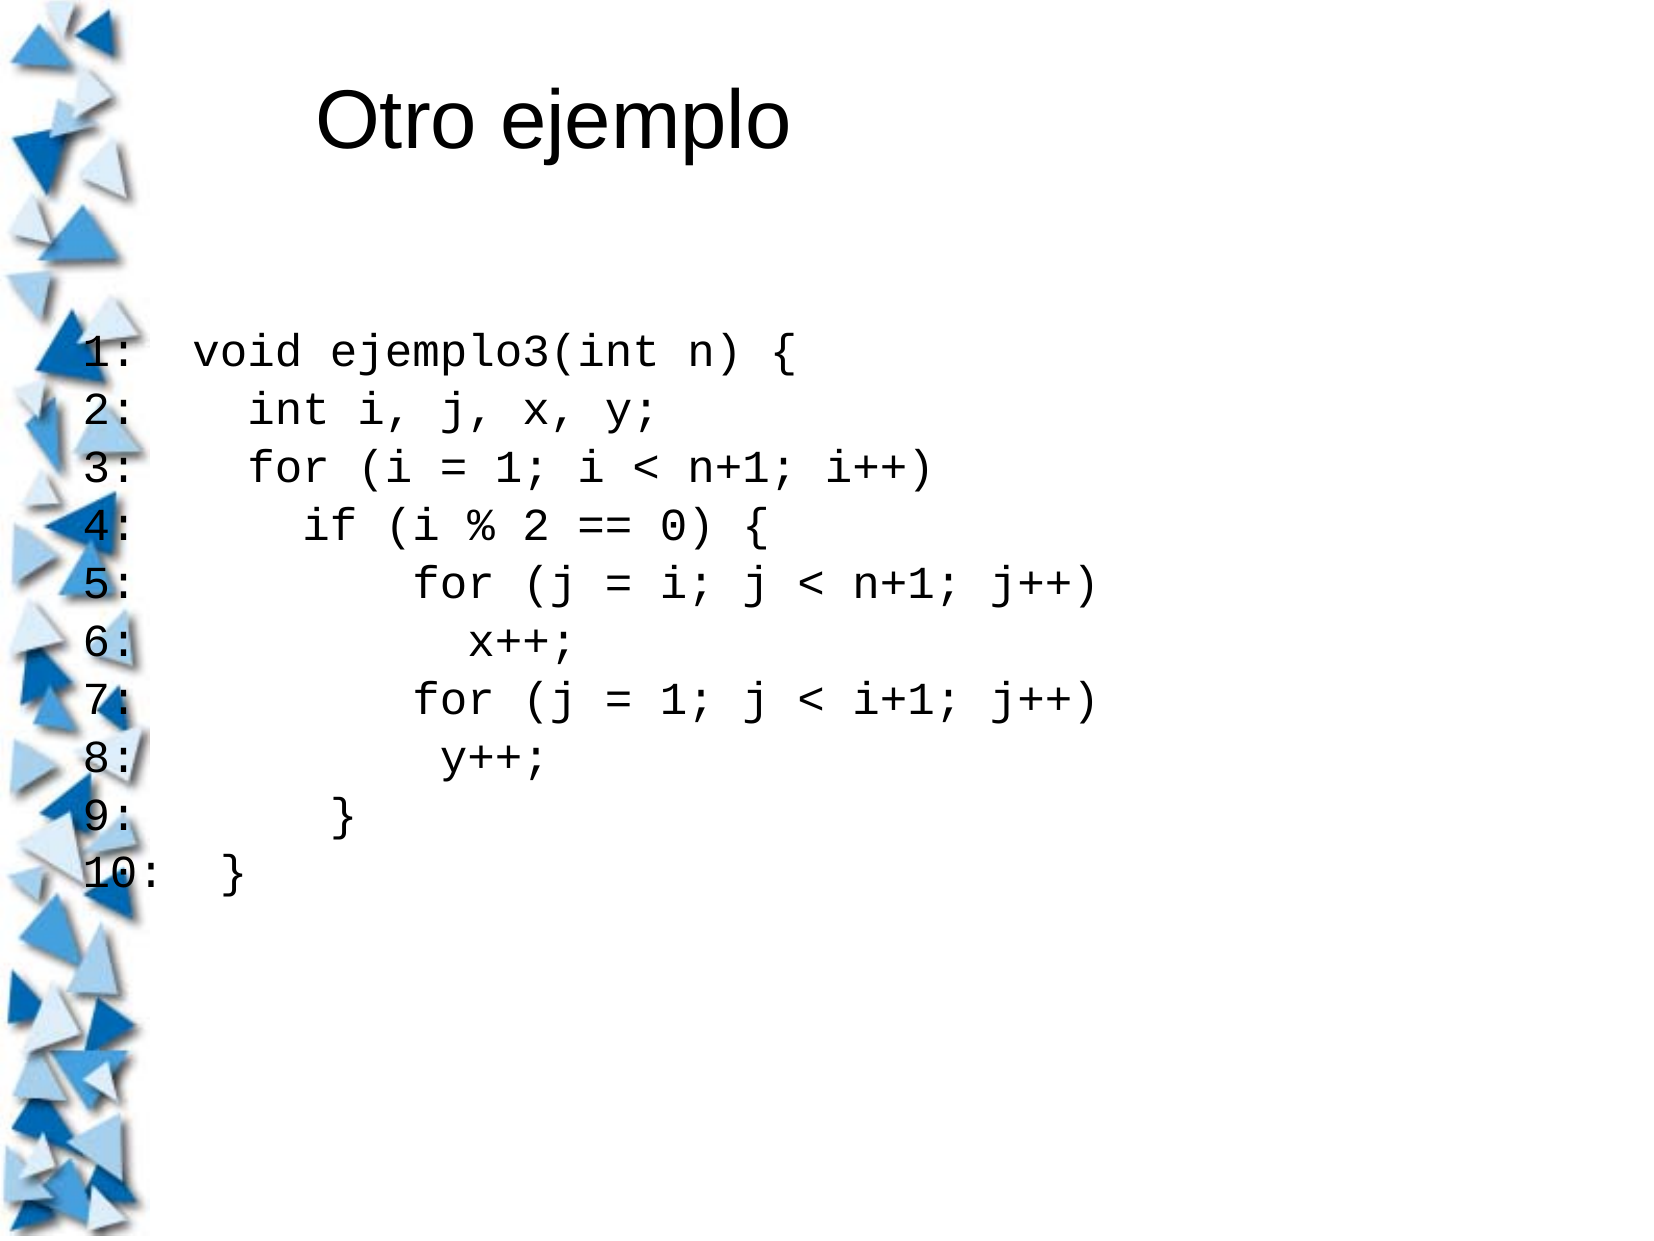

# Otro ejemplo
1: void ejemplo3(int n) {
2: int i, j, x, y;
3: for (i = 1; i < n+1; i++)
4: if (i % 2 == 0) {
5: for (j = i; j < n+1; j++)
6: x++;
7: for (j = 1; j < i+1; j++)
8: y++;
9: }
10: }